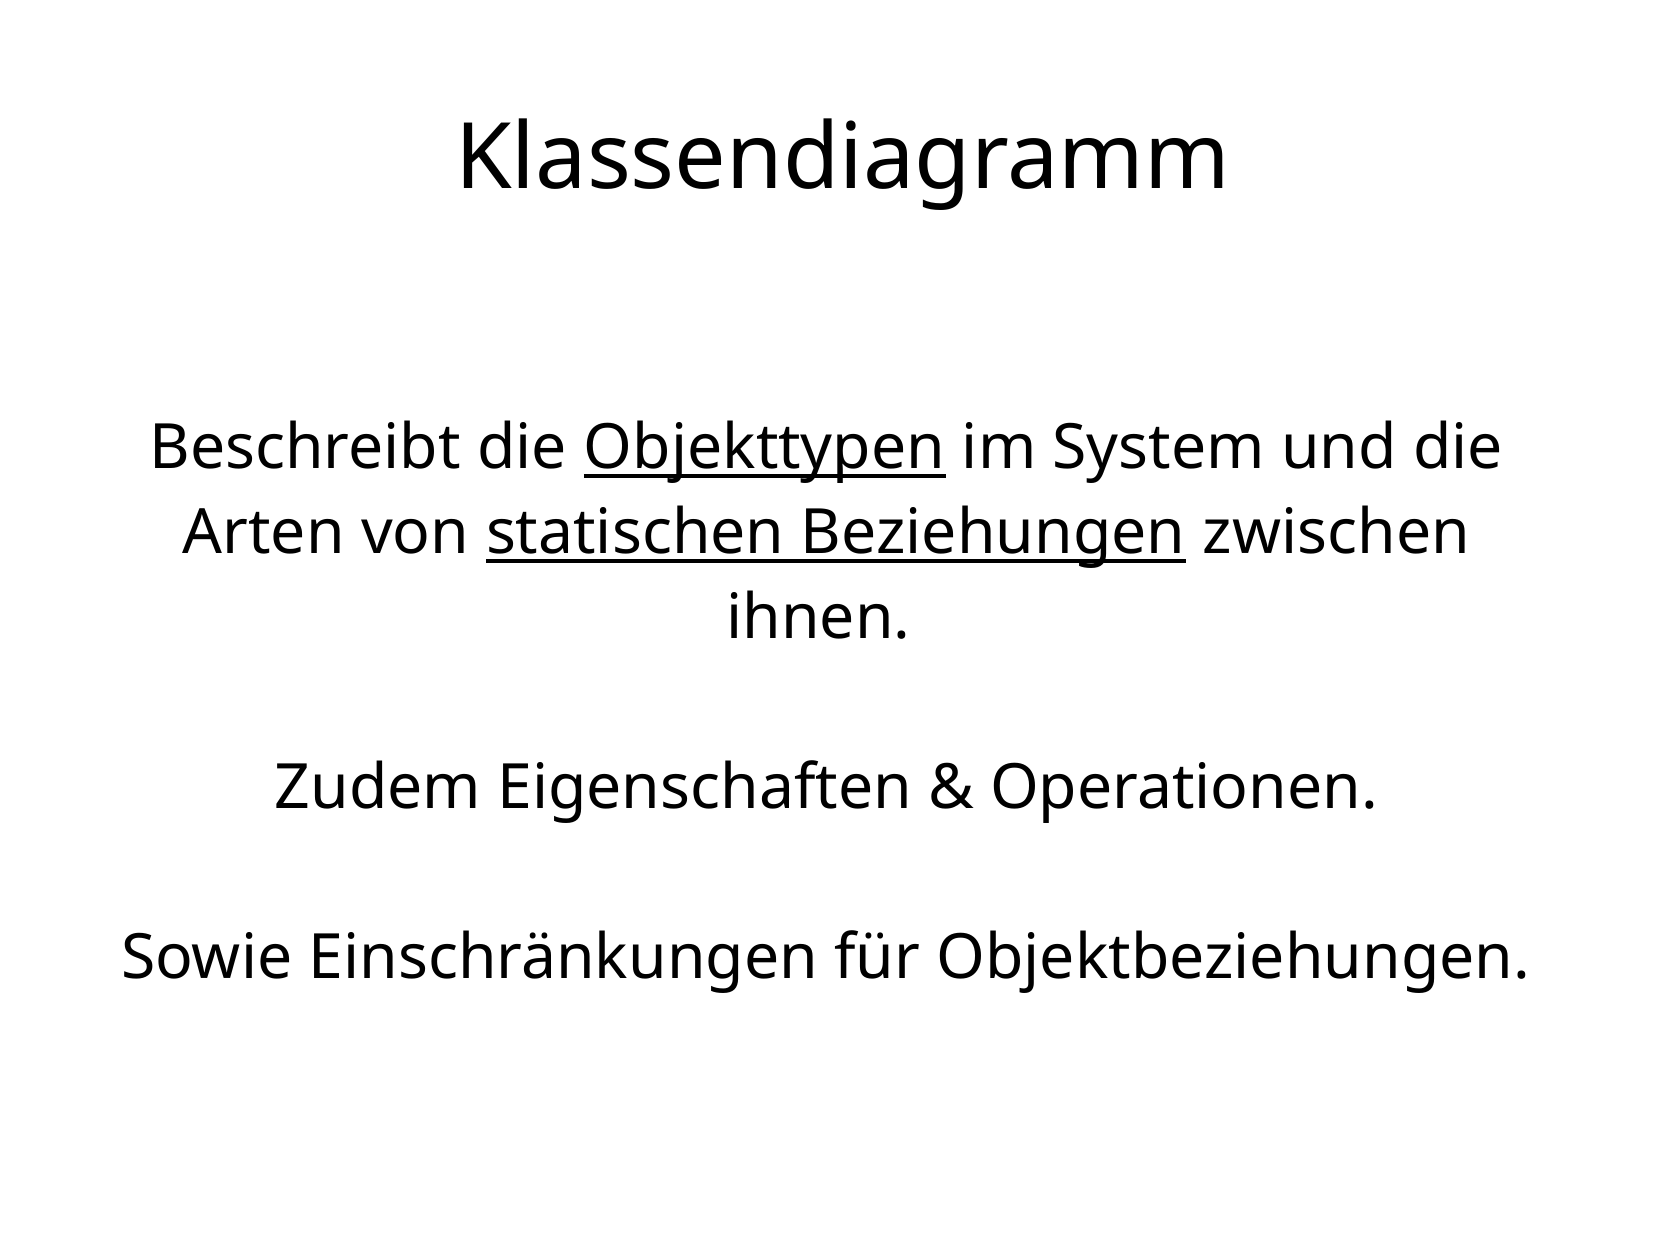

# Klassendiagramm
Beschreibt die Objekttypen im System und die Arten von statischen Beziehungen zwischen ihnen.
Zudem Eigenschaften & Operationen.
Sowie Einschränkungen für Objektbeziehungen.